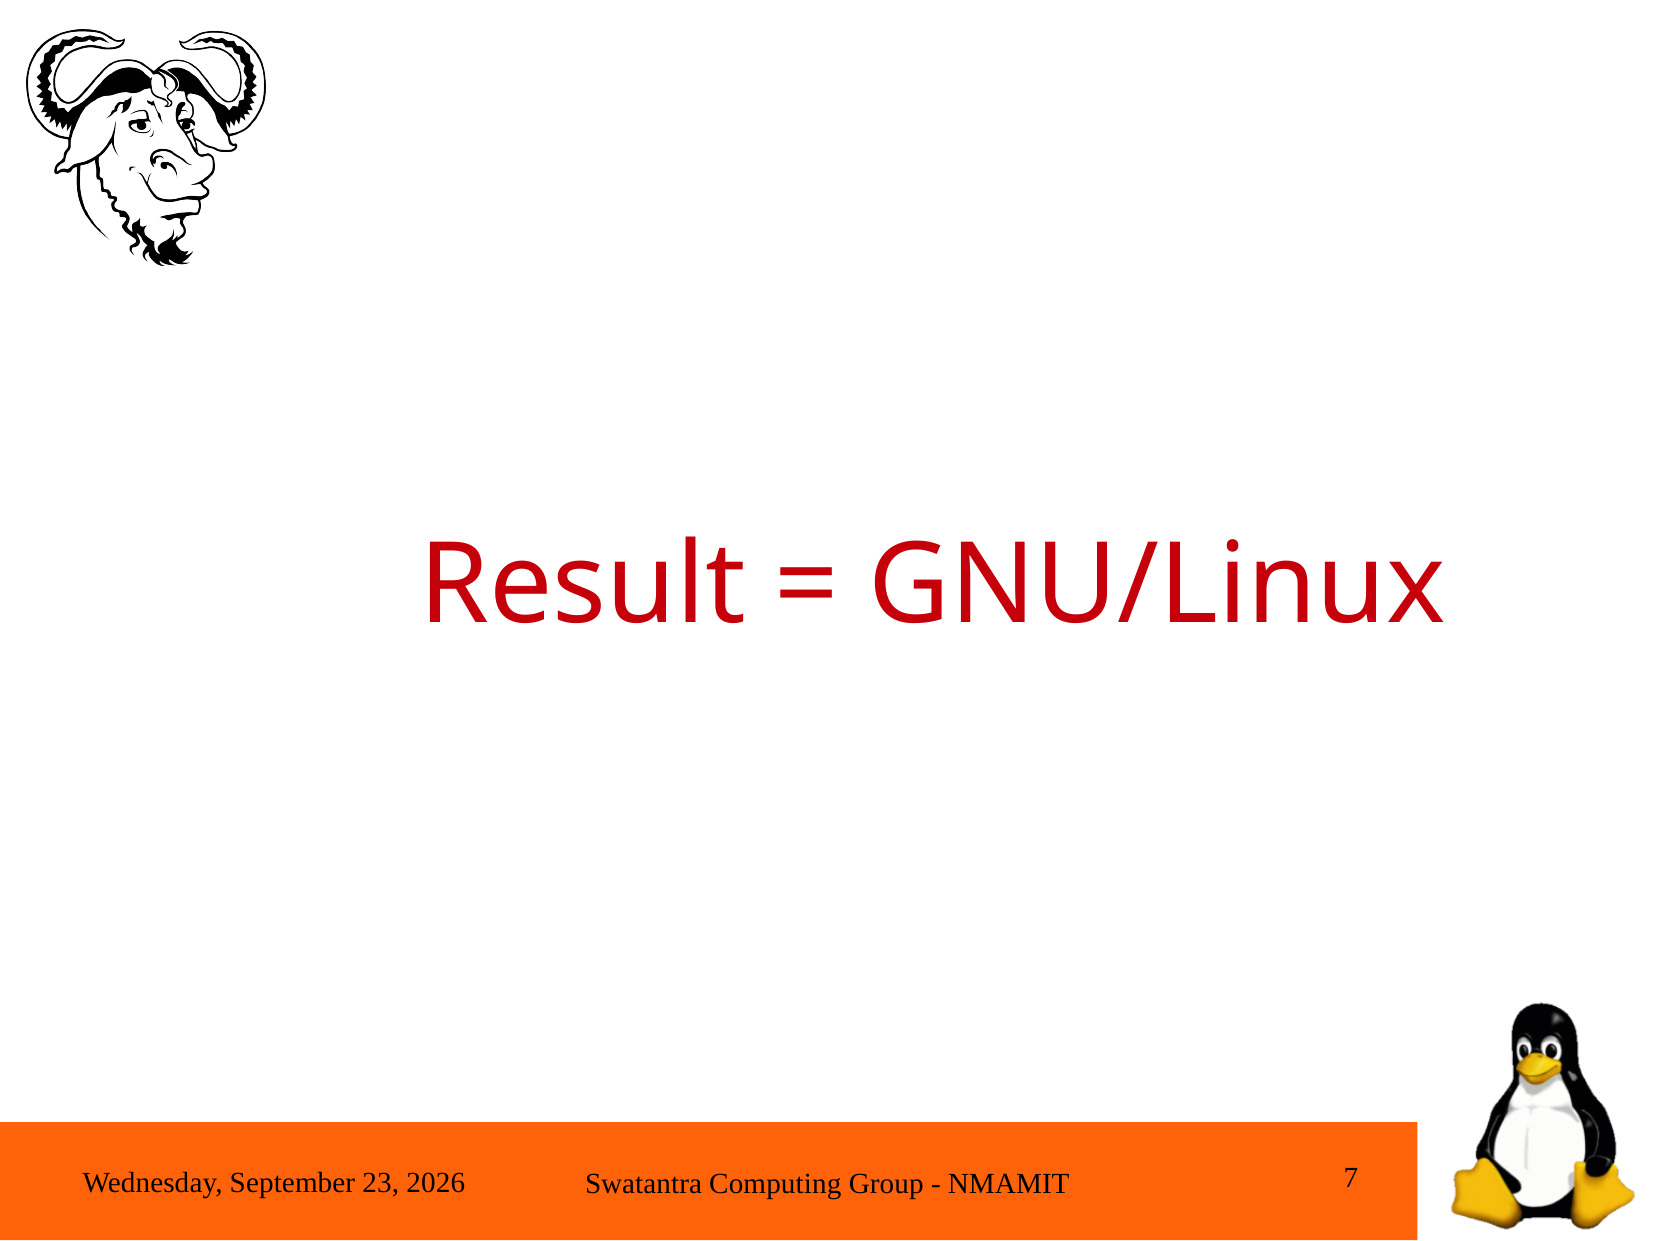

# Result = GNU/Linux
7
Swatantra Computing Group - NMAMIT